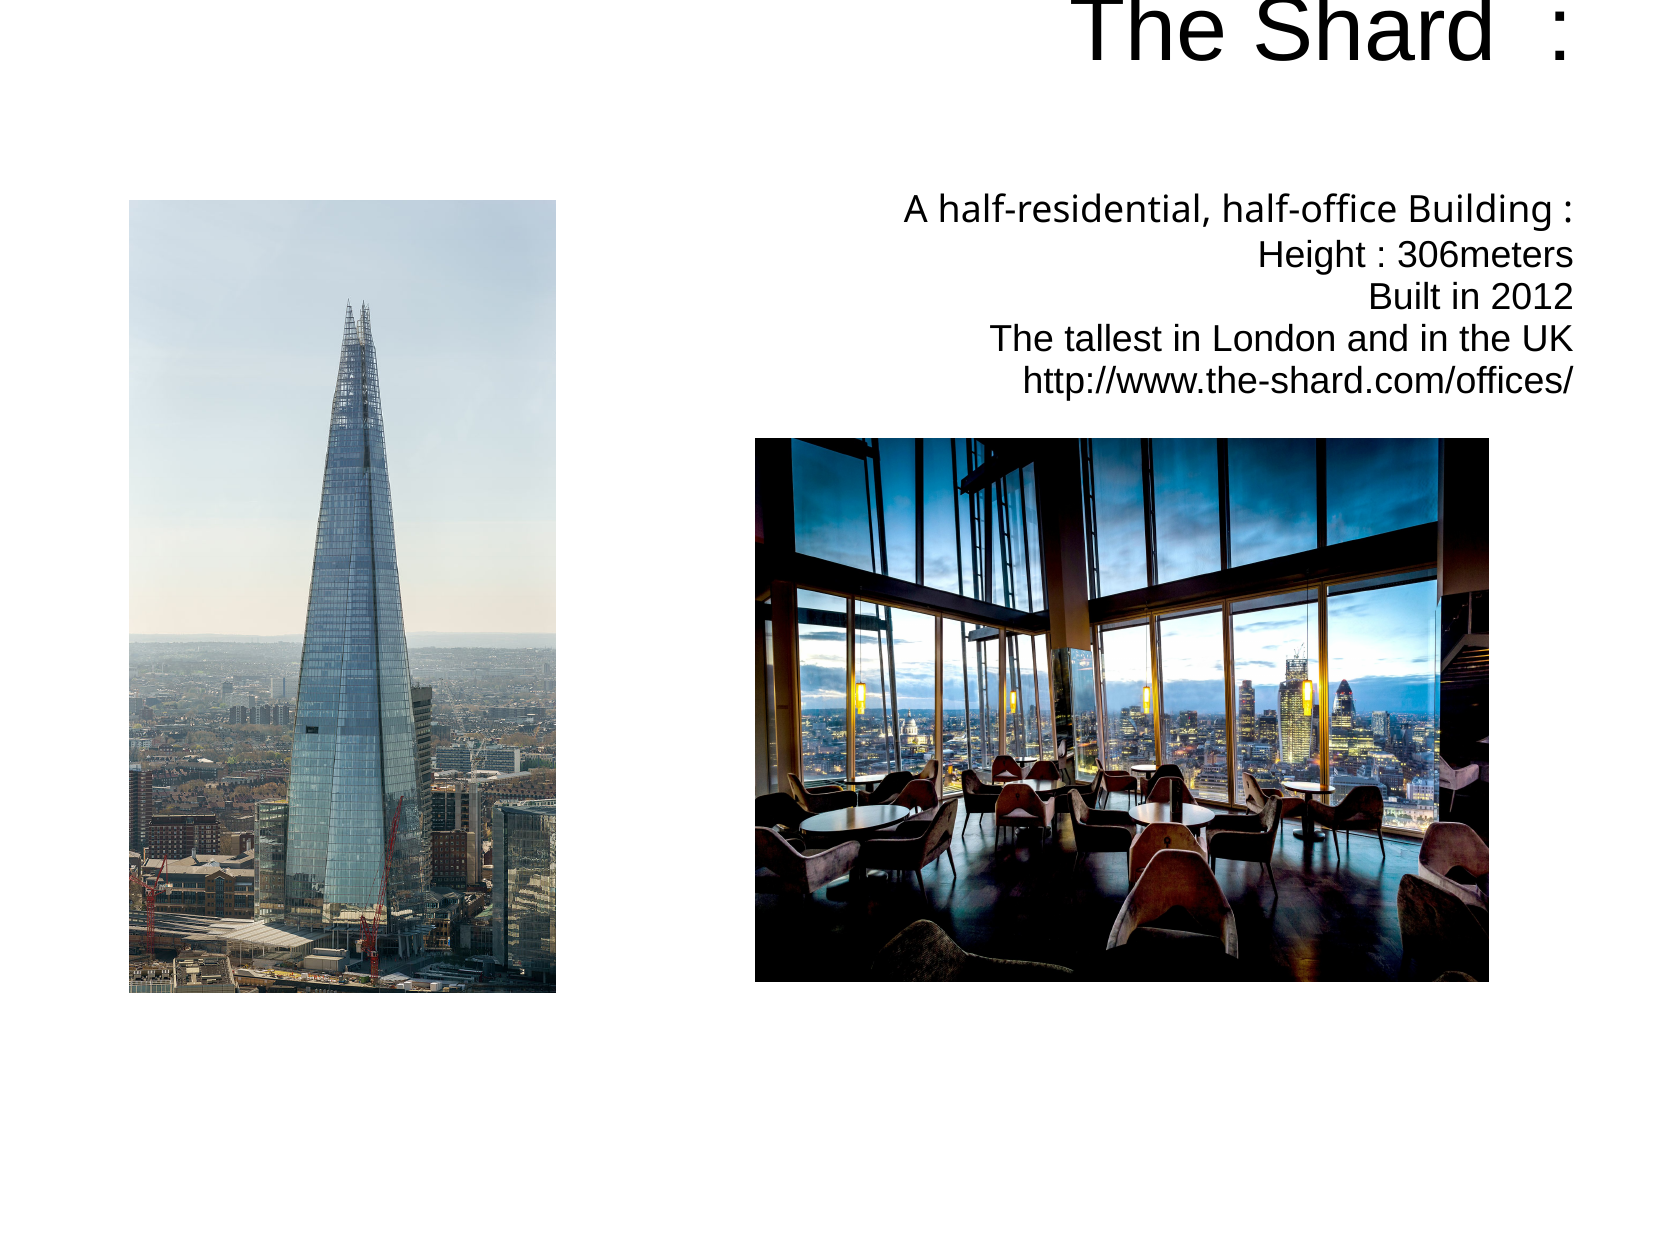

# The Shard  : A half-residential, half-office Building : Height : 306meters Built in 2012 The tallest in London and in the UK http://www.the-shard.com/offices/